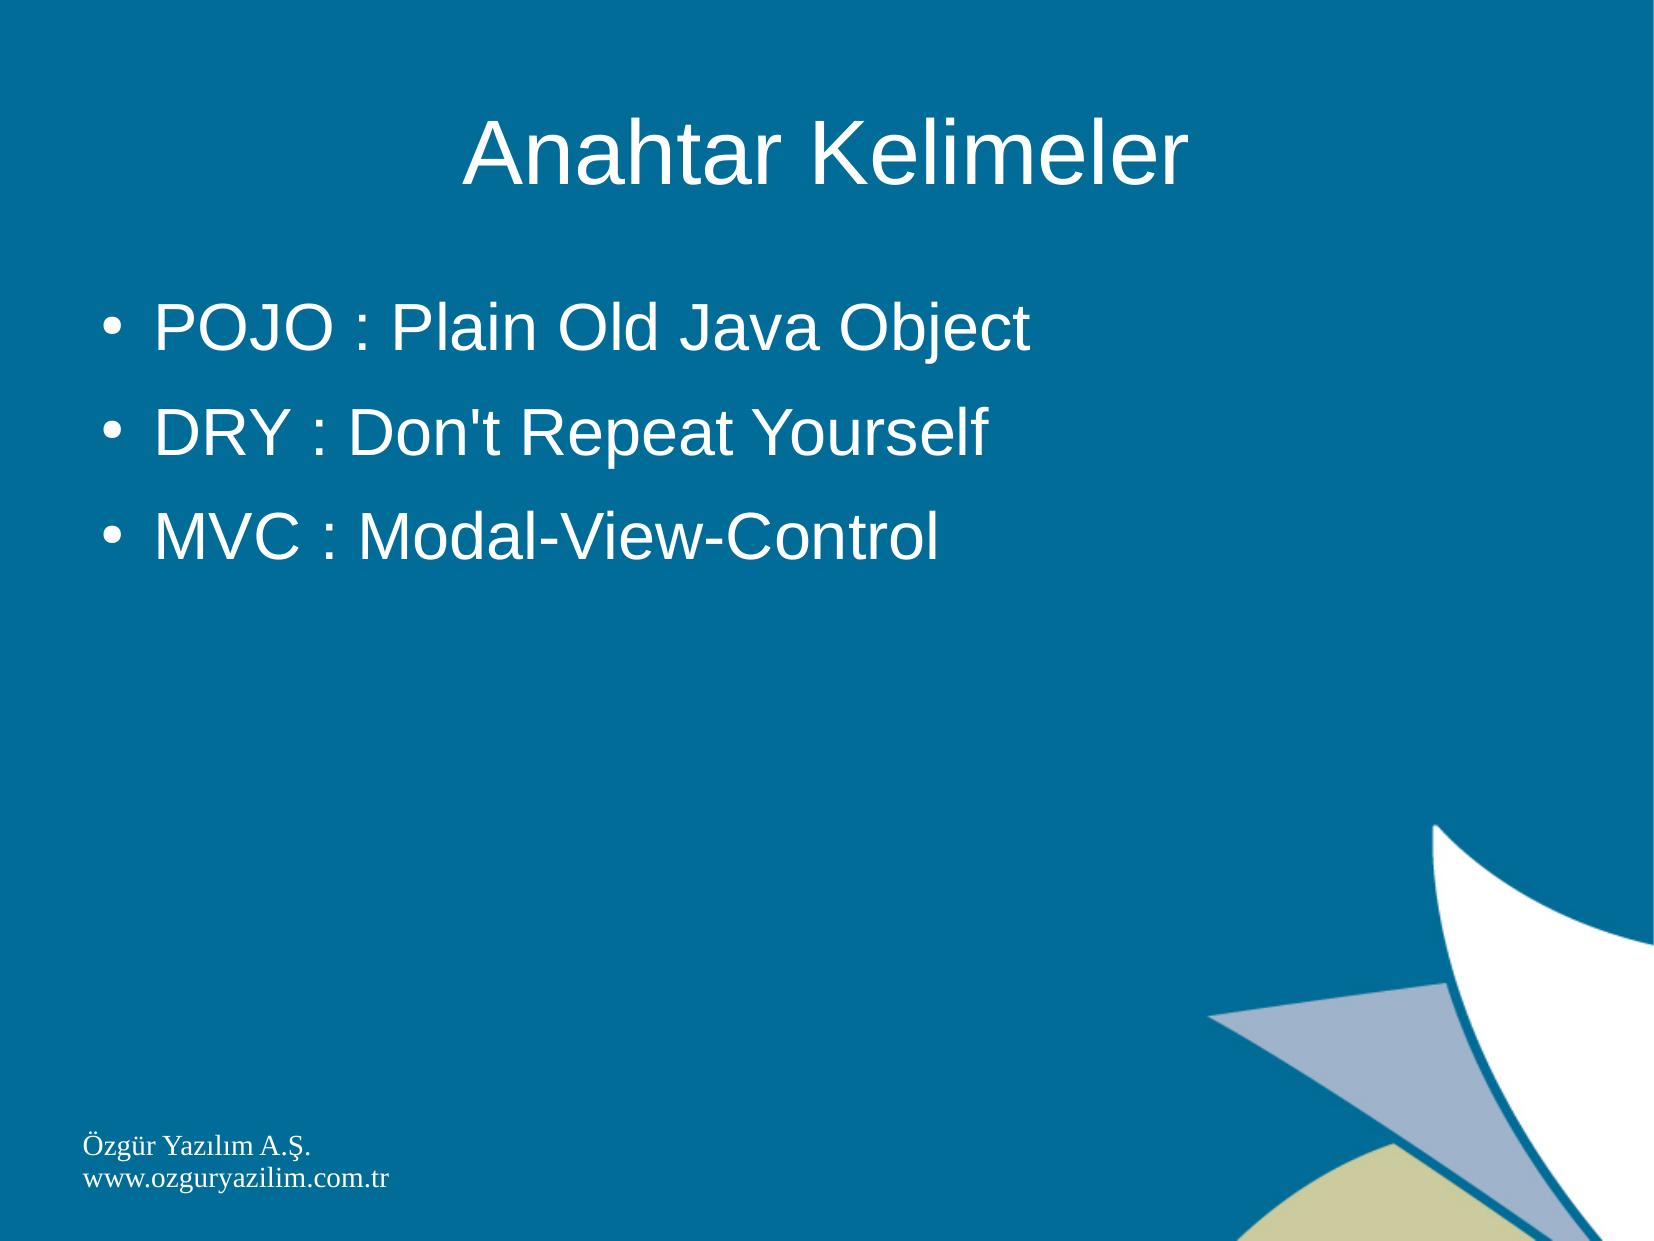

# Anahtar Kelimeler
POJO : Plain Old Java Object
DRY : Don't Repeat Yourself
MVC : Modal-View-Control